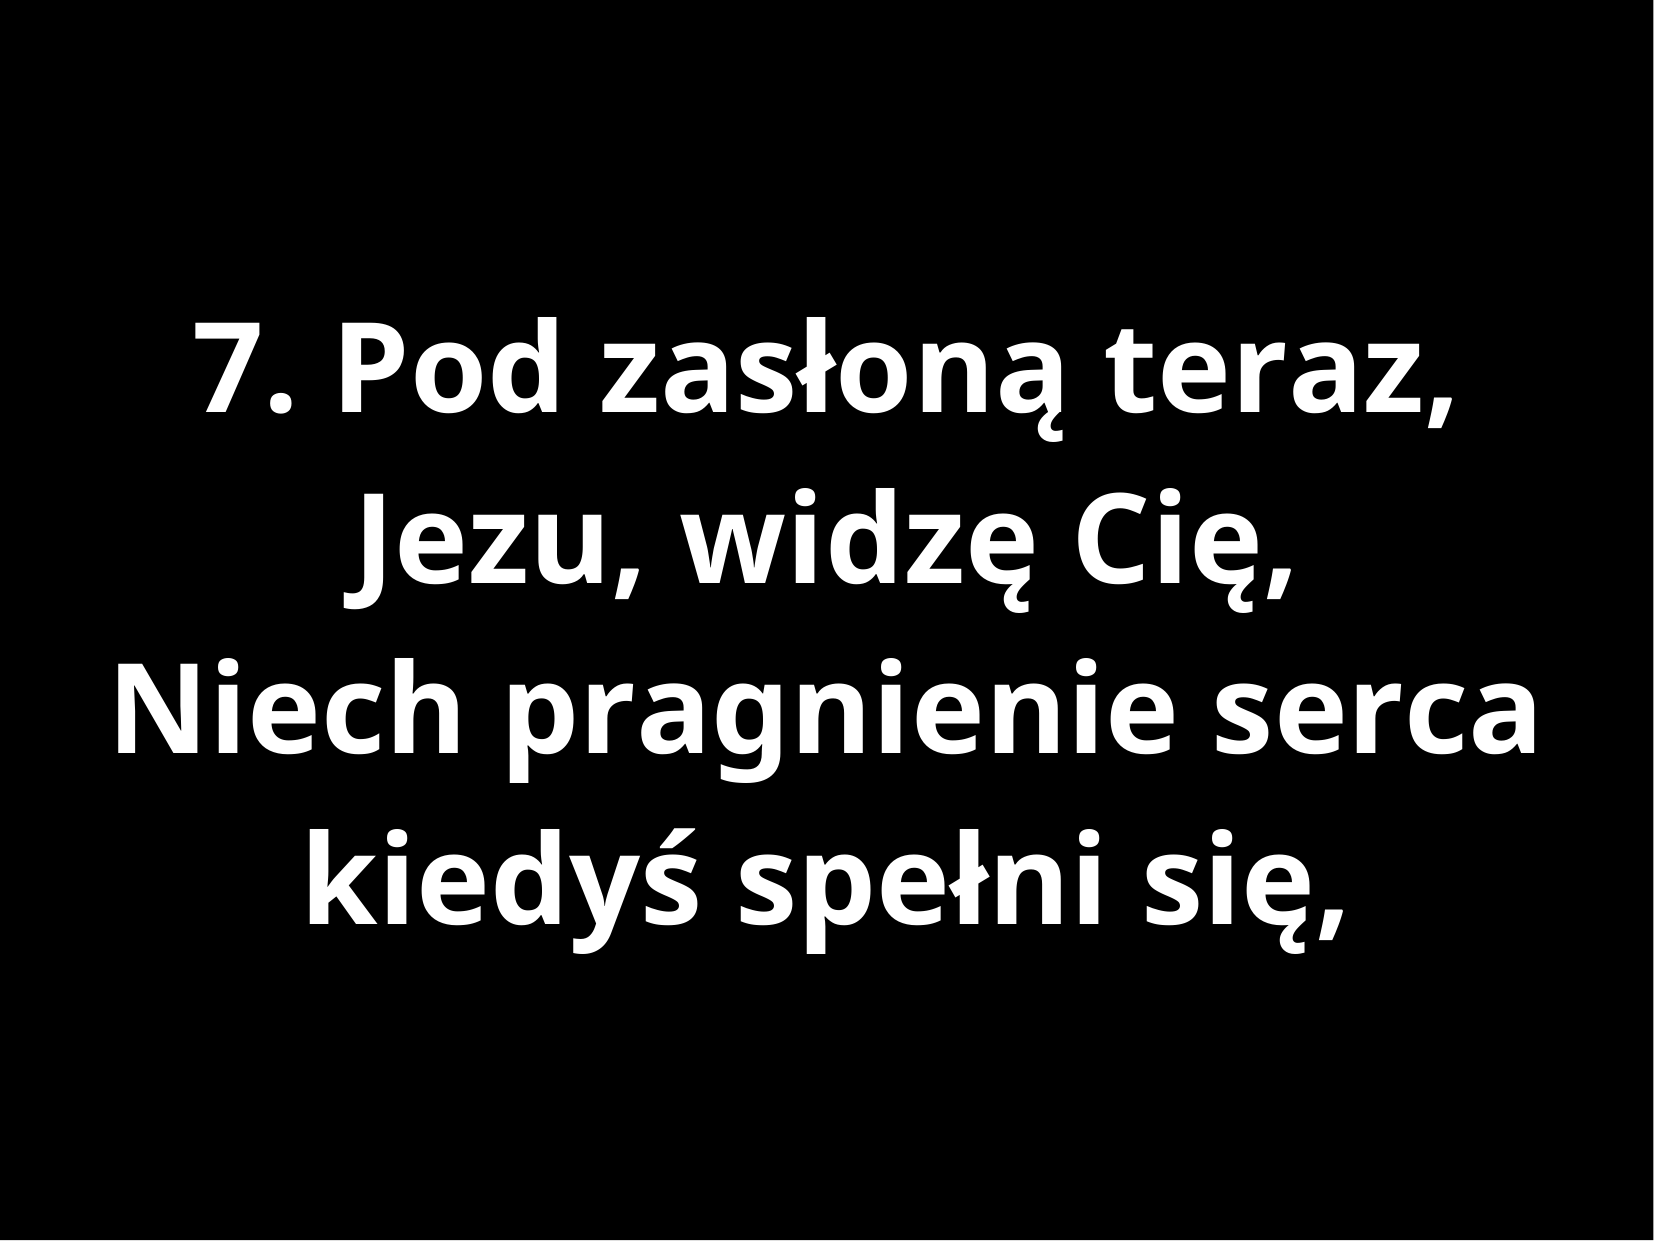

# 7. Pod zasłoną teraz, Jezu, widzę Cię, Niech pragnienie serca kiedyś spełni się,